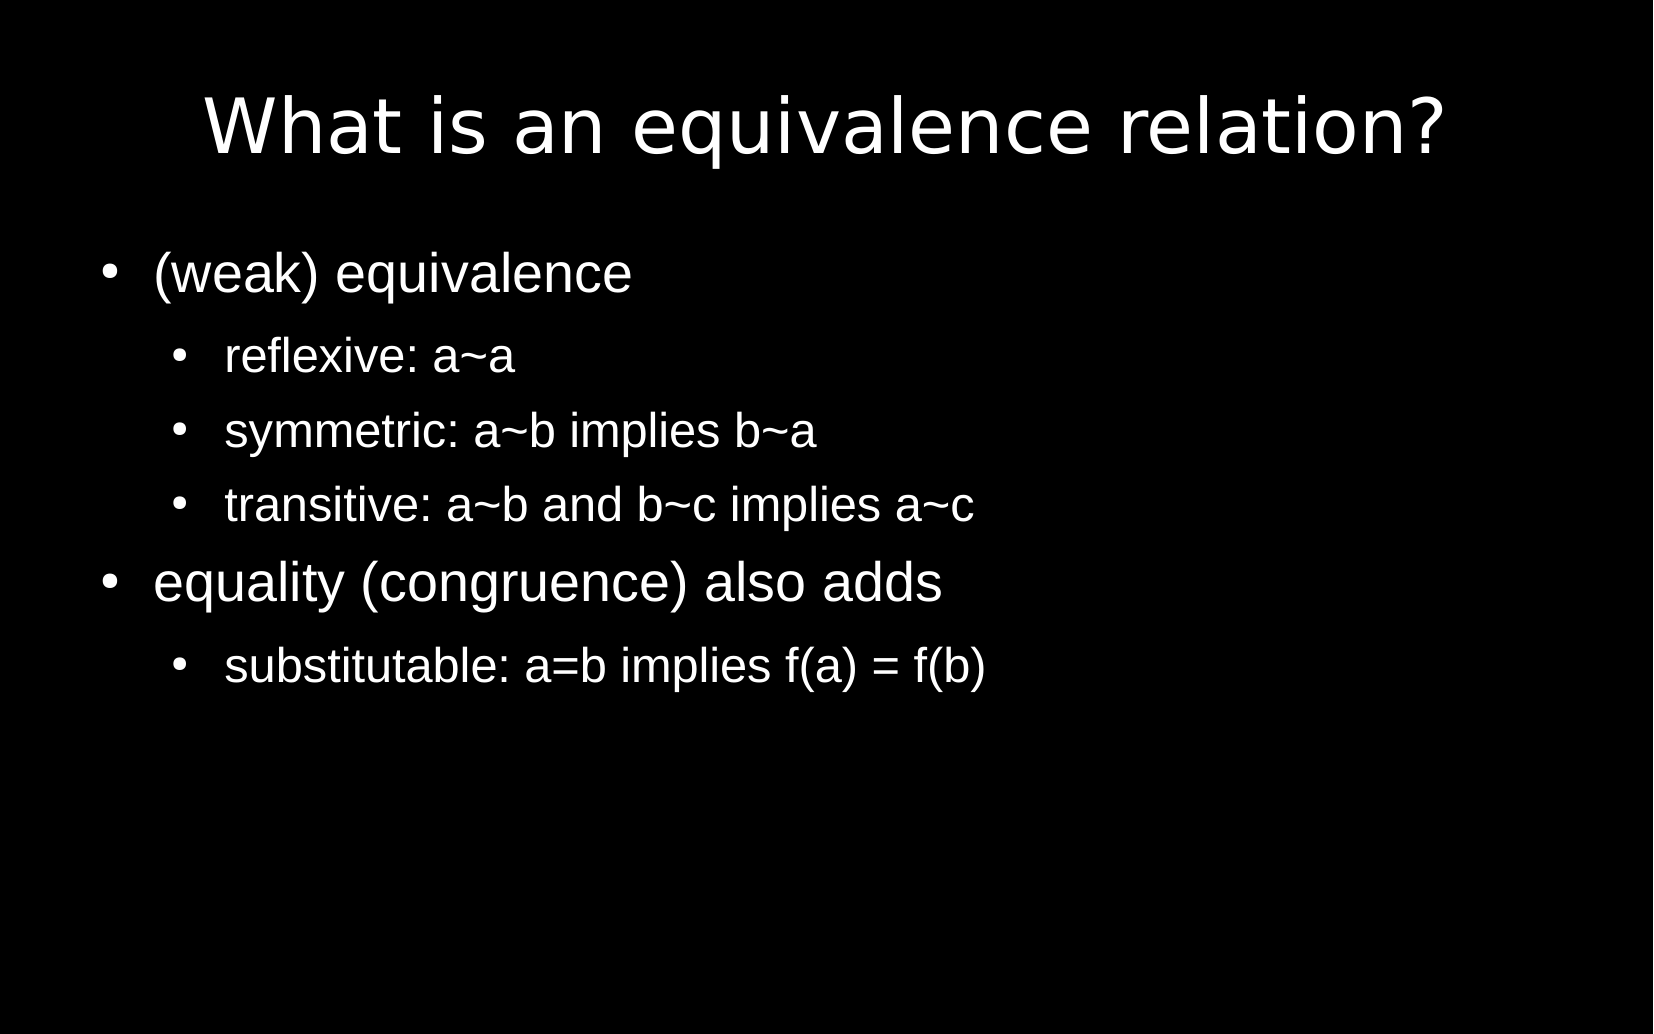

# What is an equivalence relation?
(weak) equivalence
reflexive: a~a
symmetric: a~b implies b~a
transitive: a~b and b~c implies a~c
equality (congruence) also adds
substitutable: a=b implies f(a) = f(b)